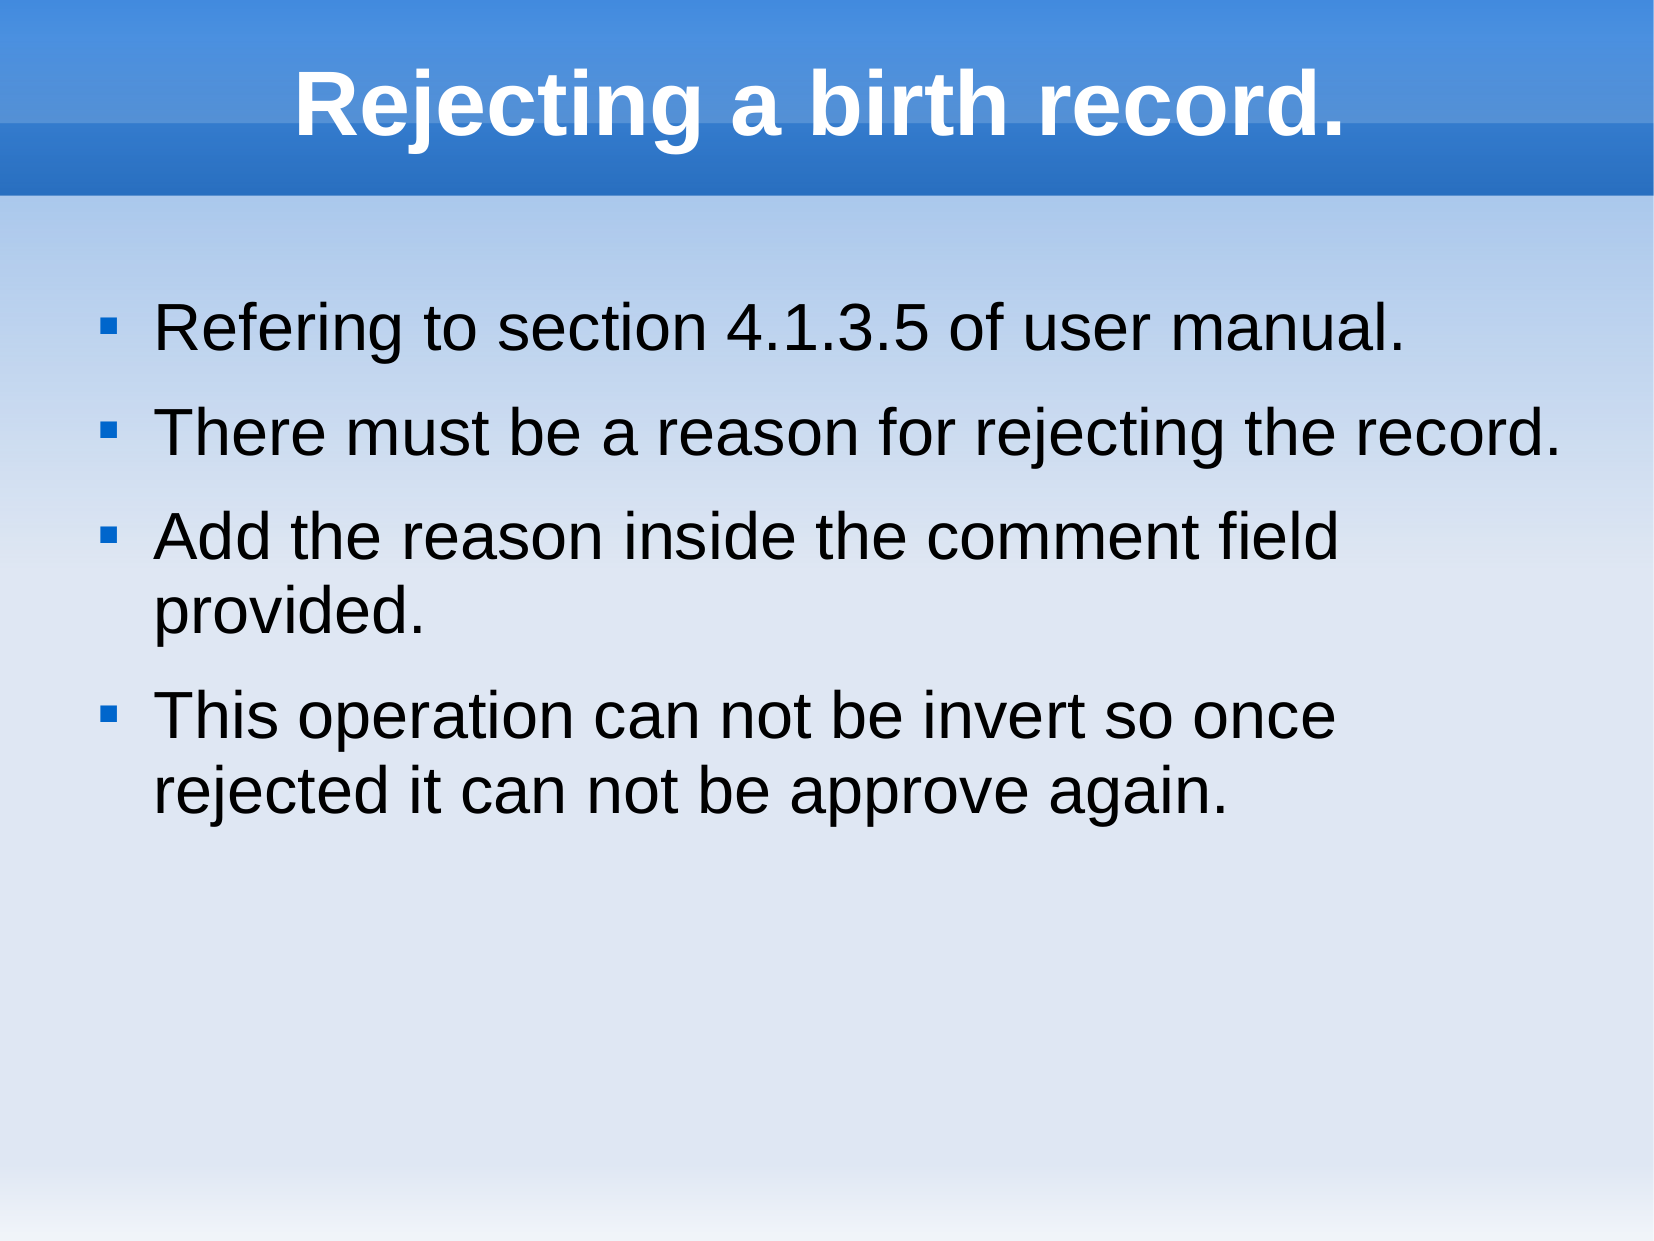

# Rejecting a birth record.
Refering to section 4.1.3.5 of user manual.
There must be a reason for rejecting the record.
Add the reason inside the comment field provided.
This operation can not be invert so once rejected it can not be approve again.